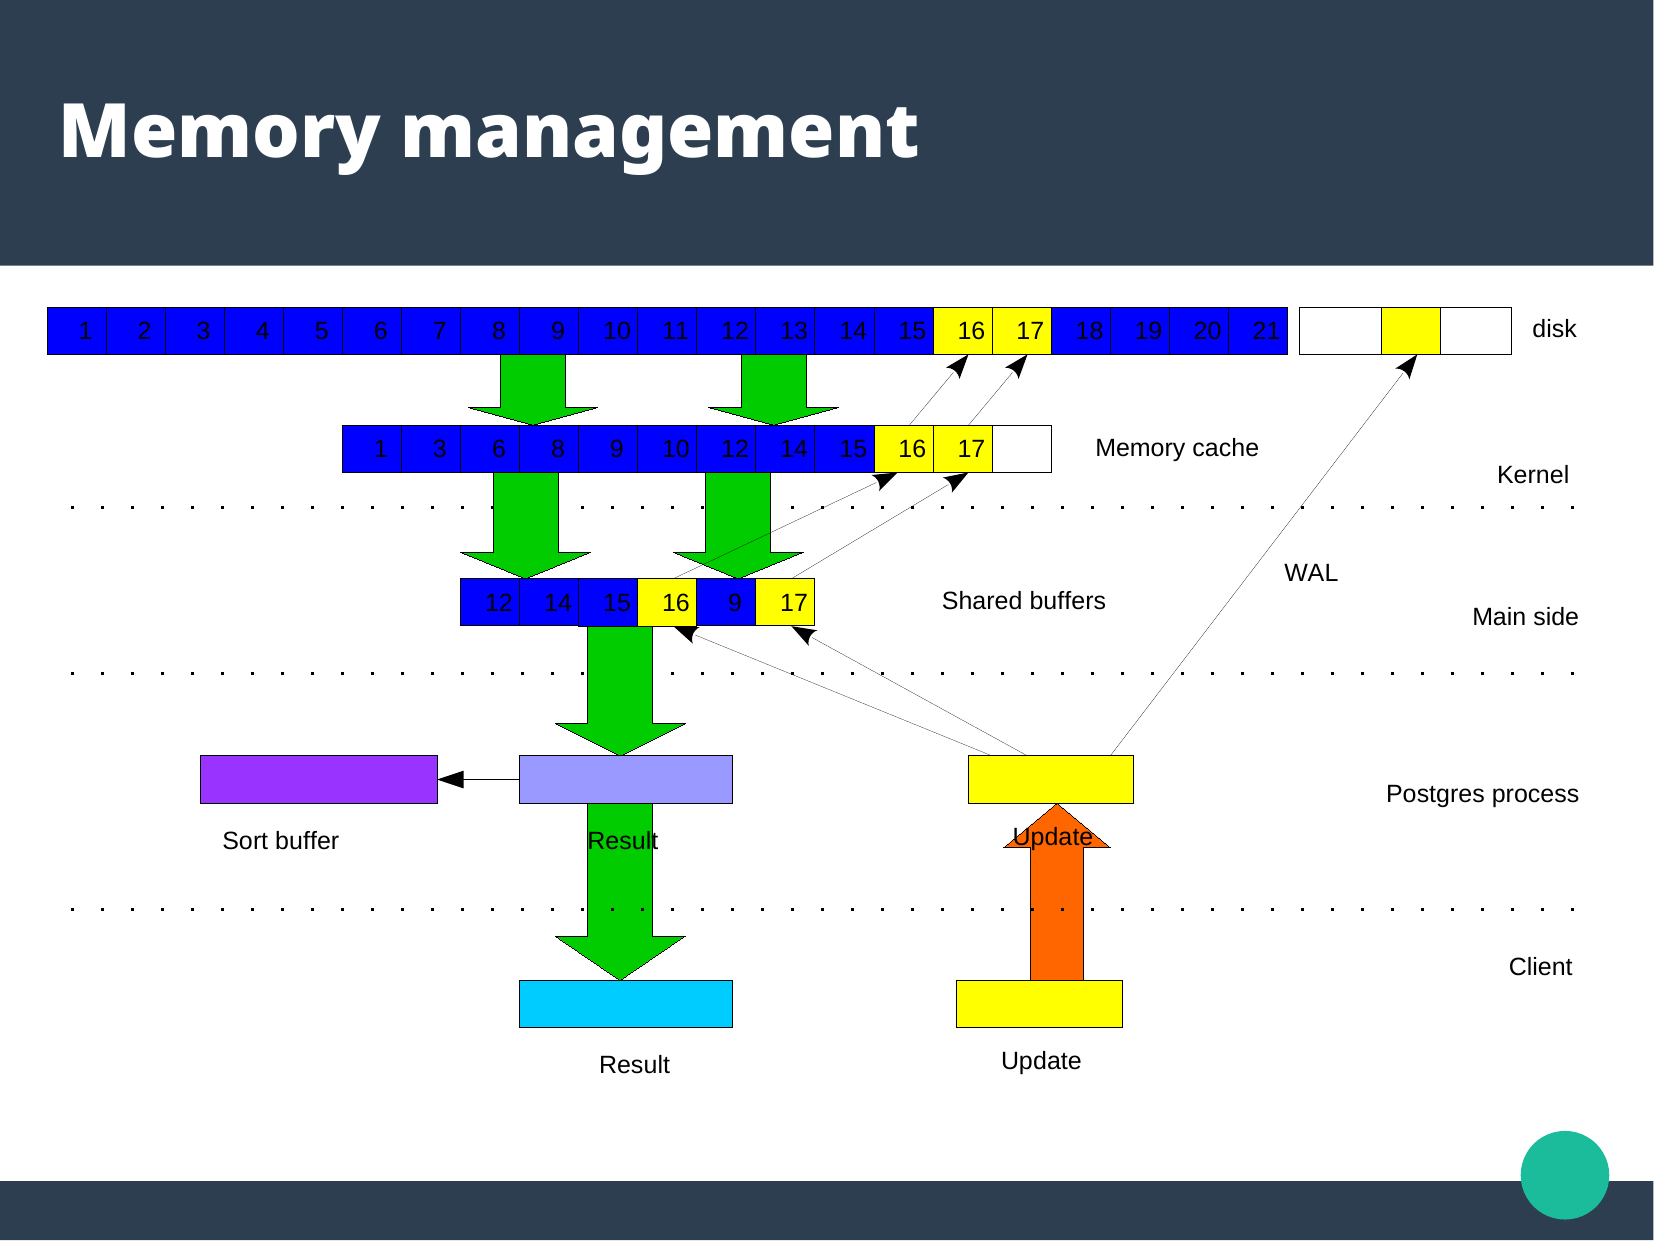

# Memory management
1
2
3
4
5
6
7
8
9
10
11
12
13
14
15
16
16
17
17
18
19
20
21
disk
1
3
6
8
9
10
12
14
15
16
17
Memory cache
Kernel
WAL
1
12
3
14
6
8
9
10
17
Shared buffers
15
16
Main side
Postgres process
Update
Sort buffer
Result
Client
Update
Result